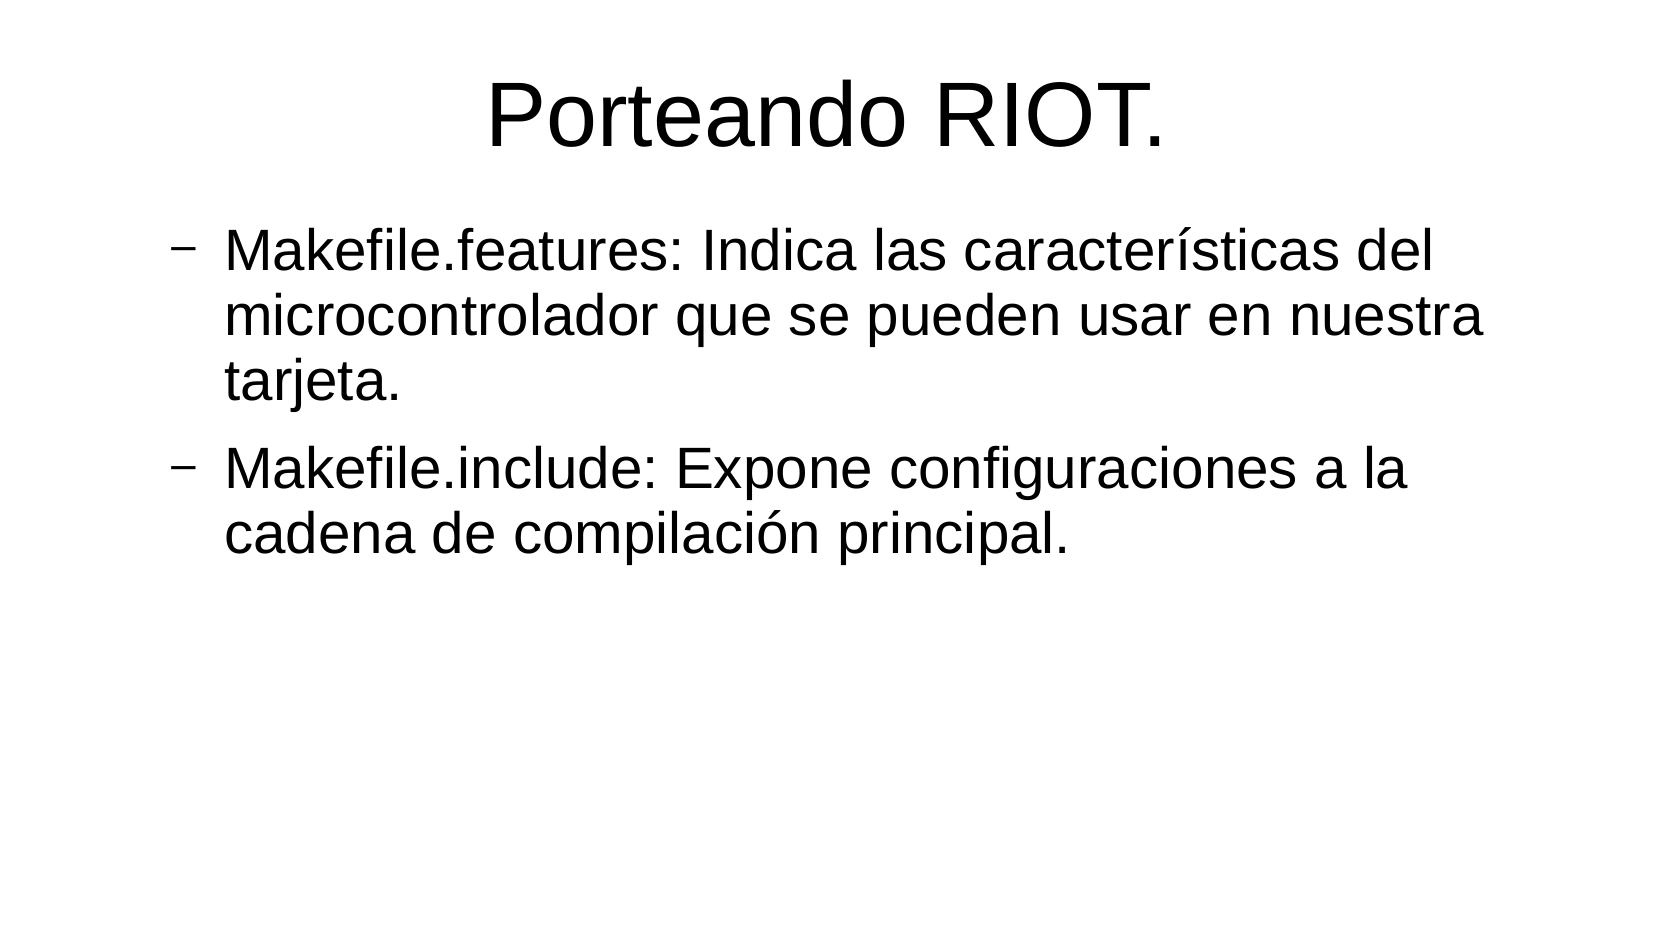

# Porteando RIOT.
Makefile.features: Indica las características del microcontrolador que se pueden usar en nuestra tarjeta.
Makefile.include: Expone configuraciones a la cadena de compilación principal.